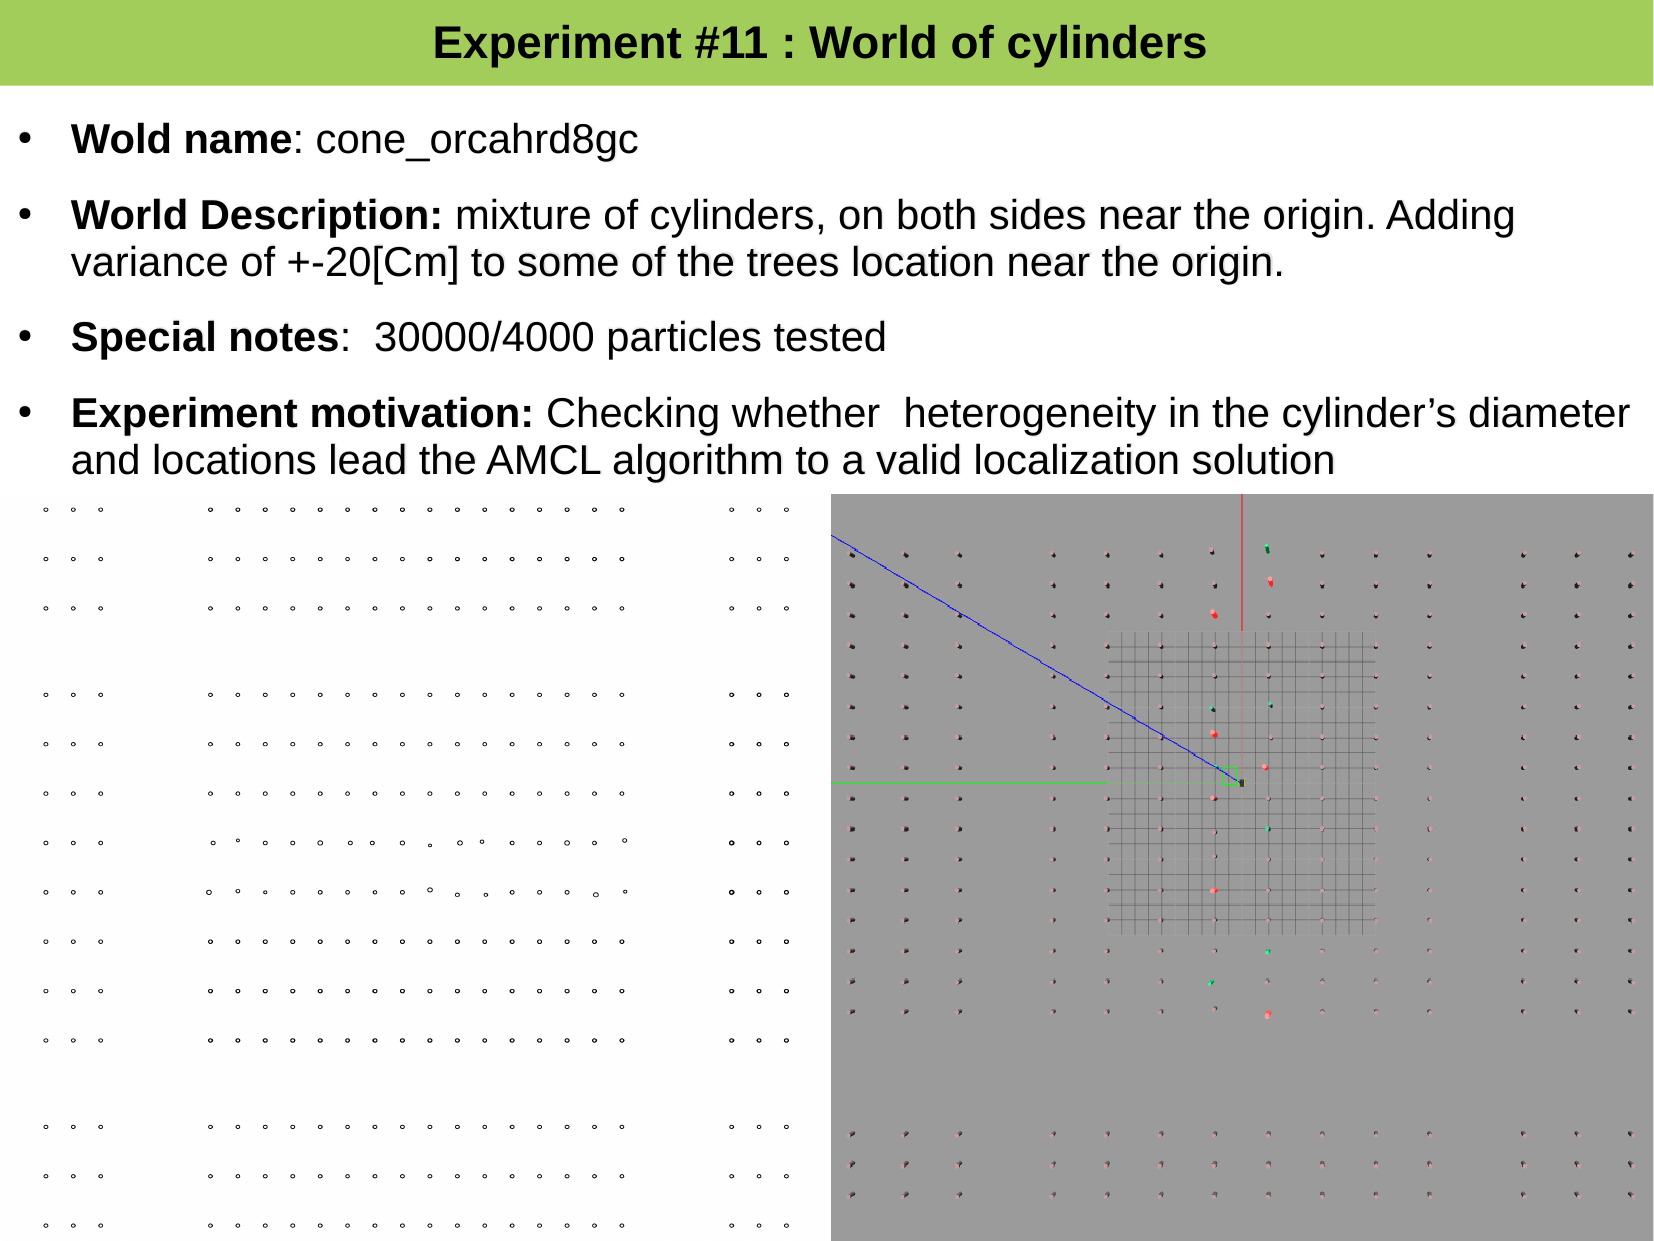

# Experiment #11 : World of cylinders
Wold name: cone_orcahrd8gc
World Description: mixture of cylinders, on both sides near the origin. Adding variance of +-20[Cm] to some of the trees location near the origin.
Special notes: 30000/4000 particles tested
Experiment motivation: Checking whether heterogeneity in the cylinder’s diameter and locations lead the AMCL algorithm to a valid localization solution